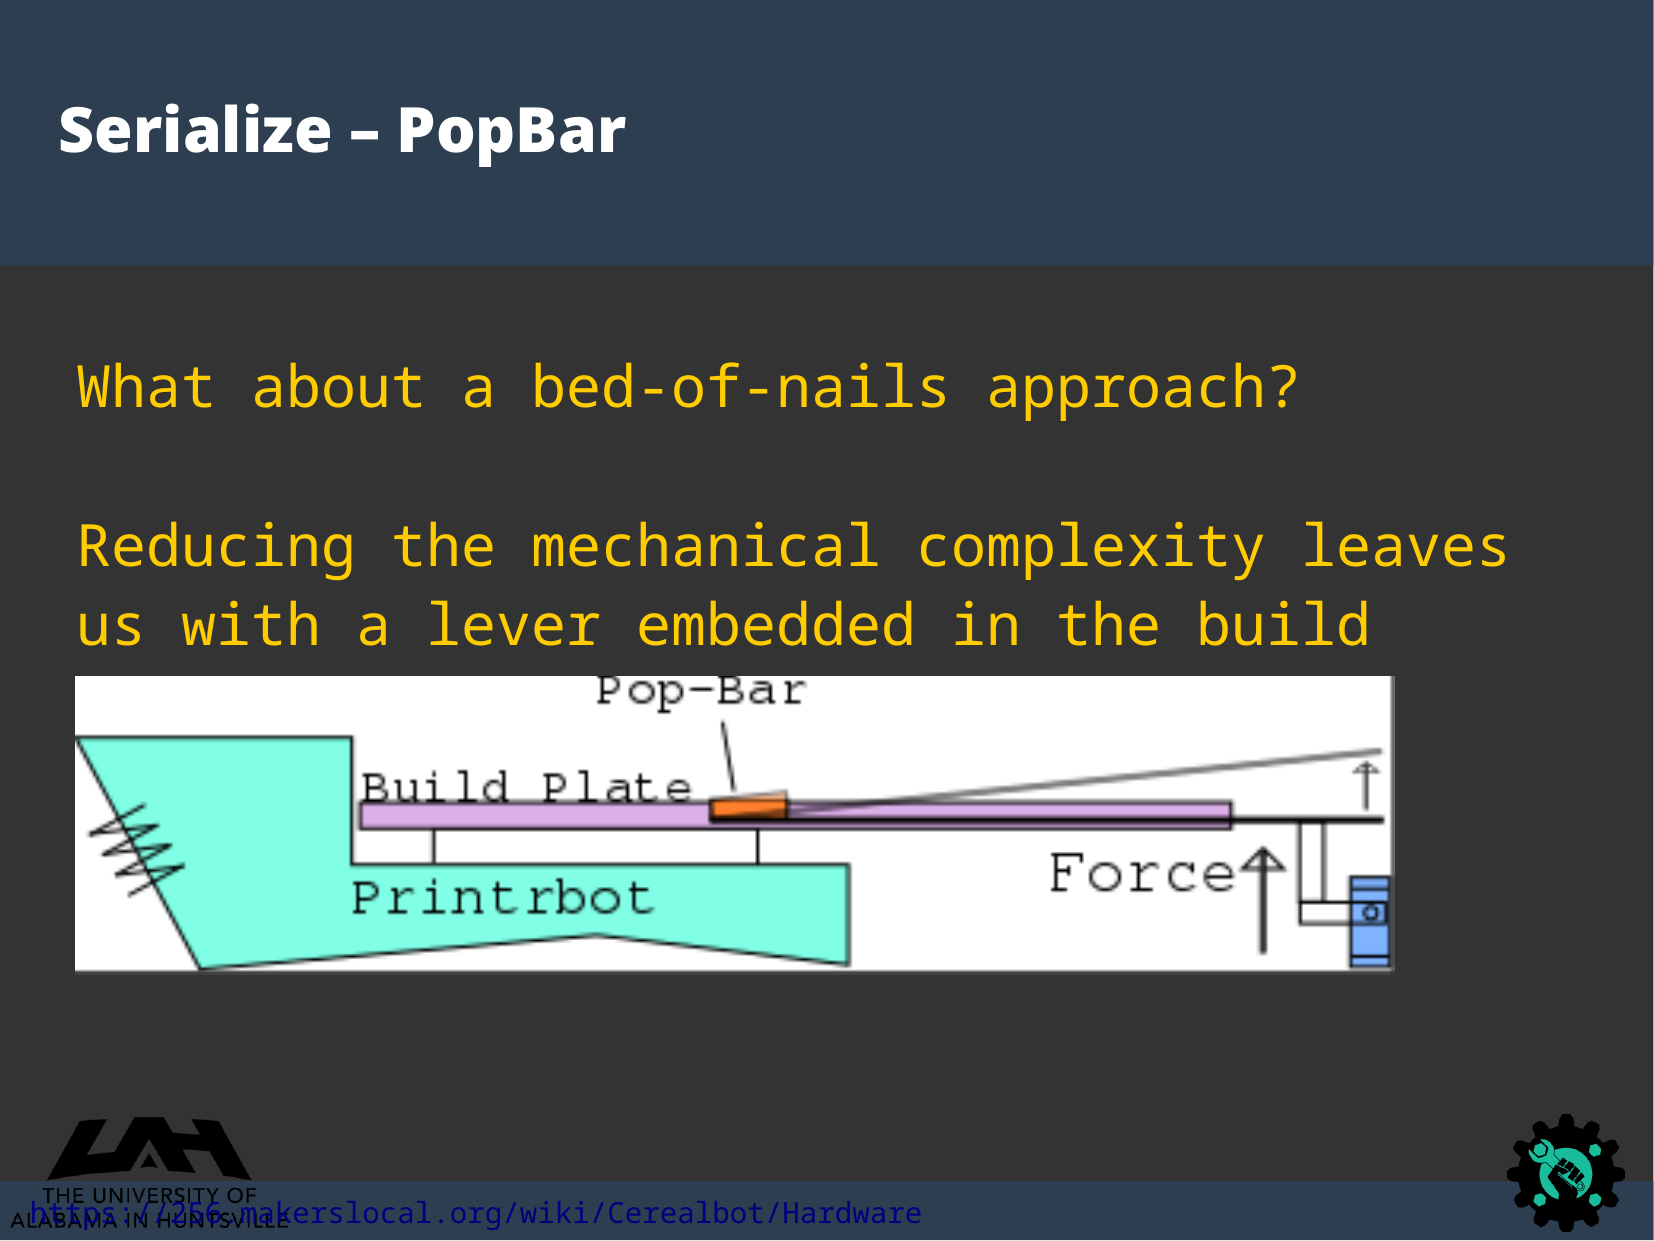

# Serialize – PopBar
What about a bed-of-nails approach?
Reducing the mechanical complexity leaves us with a lever embedded in the build platform.
https://256.makerslocal.org/wiki/Cerealbot/Hardware